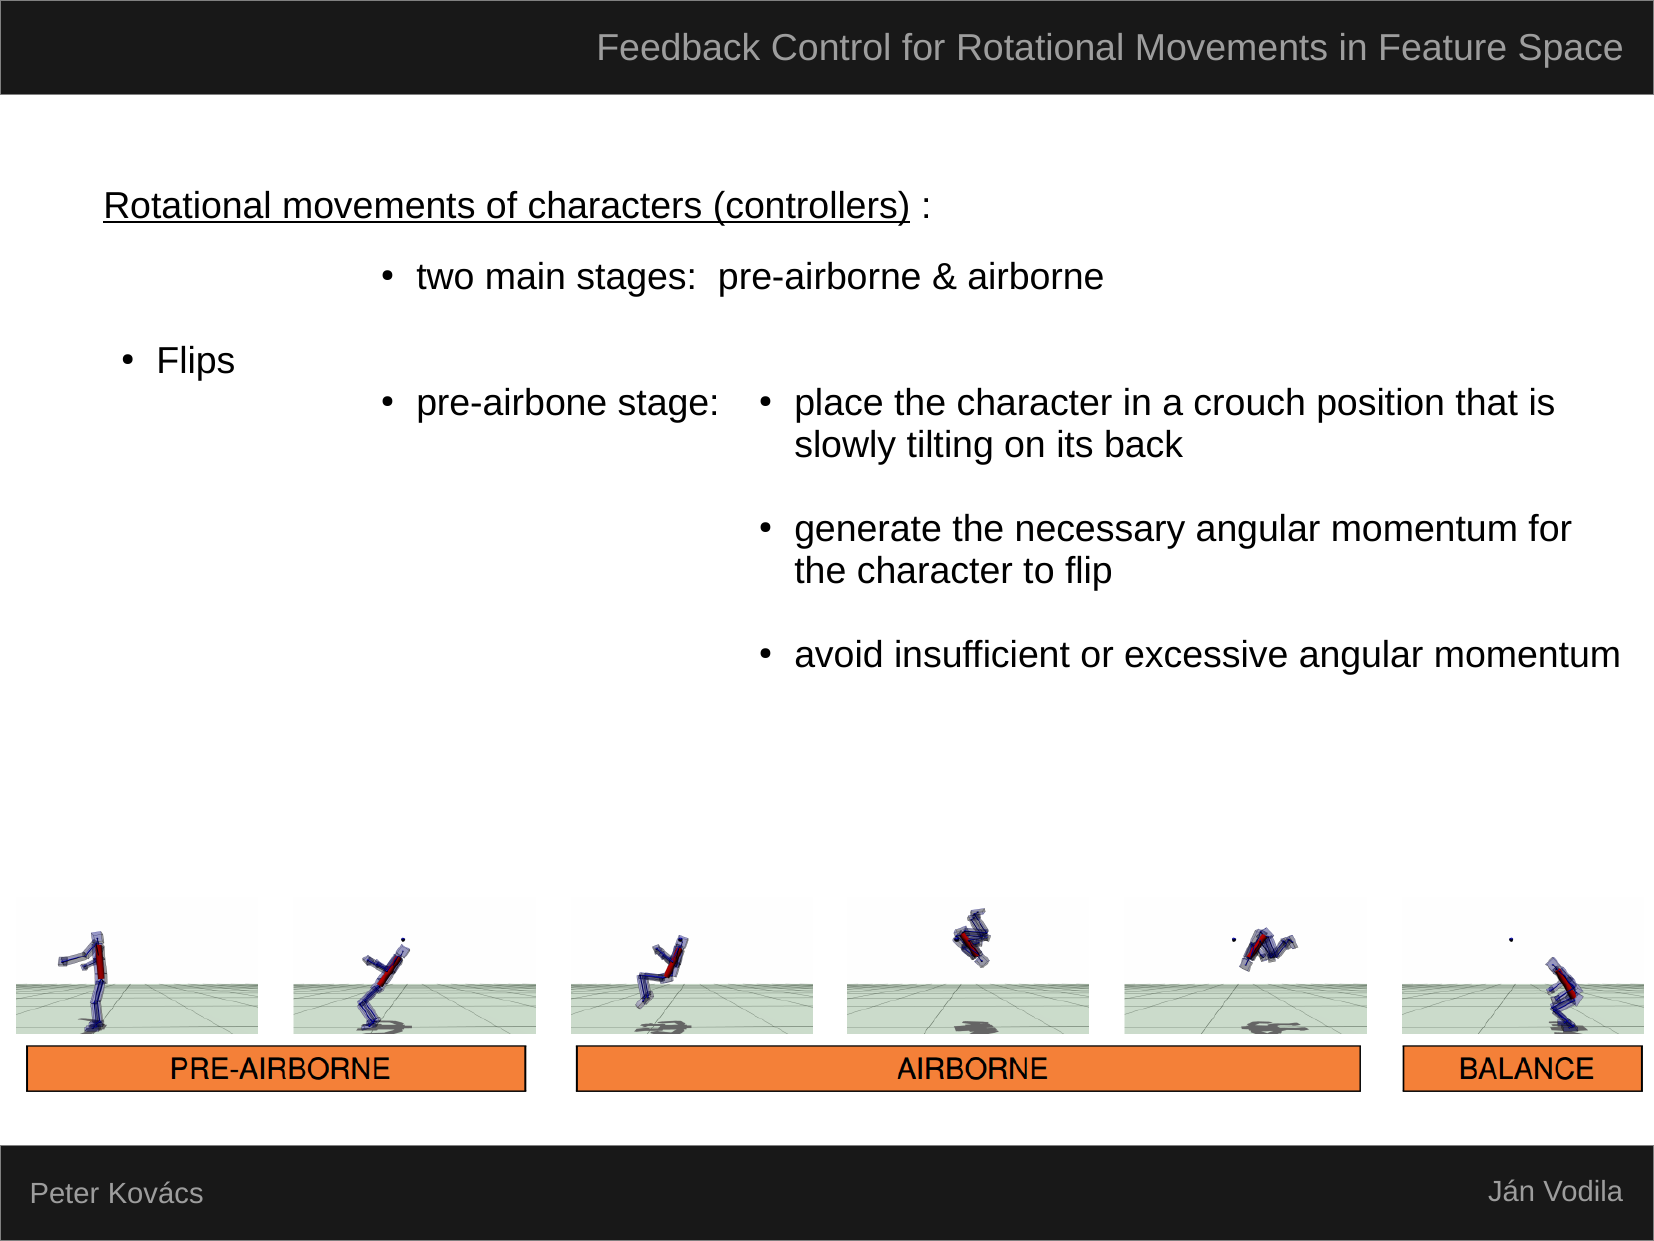

# Feedback Control for Rotational Movements in Feature Space
Rotational movements of characters (controllers) :
Flips
two main stages: pre-airborne & airborne
pre-airbone stage:
place the character in a crouch position that is slowly tilting on its back
generate the necessary angular momentum for the character to flip
avoid insufficient or excessive angular momentum
Ján Vodila
Peter Kovács